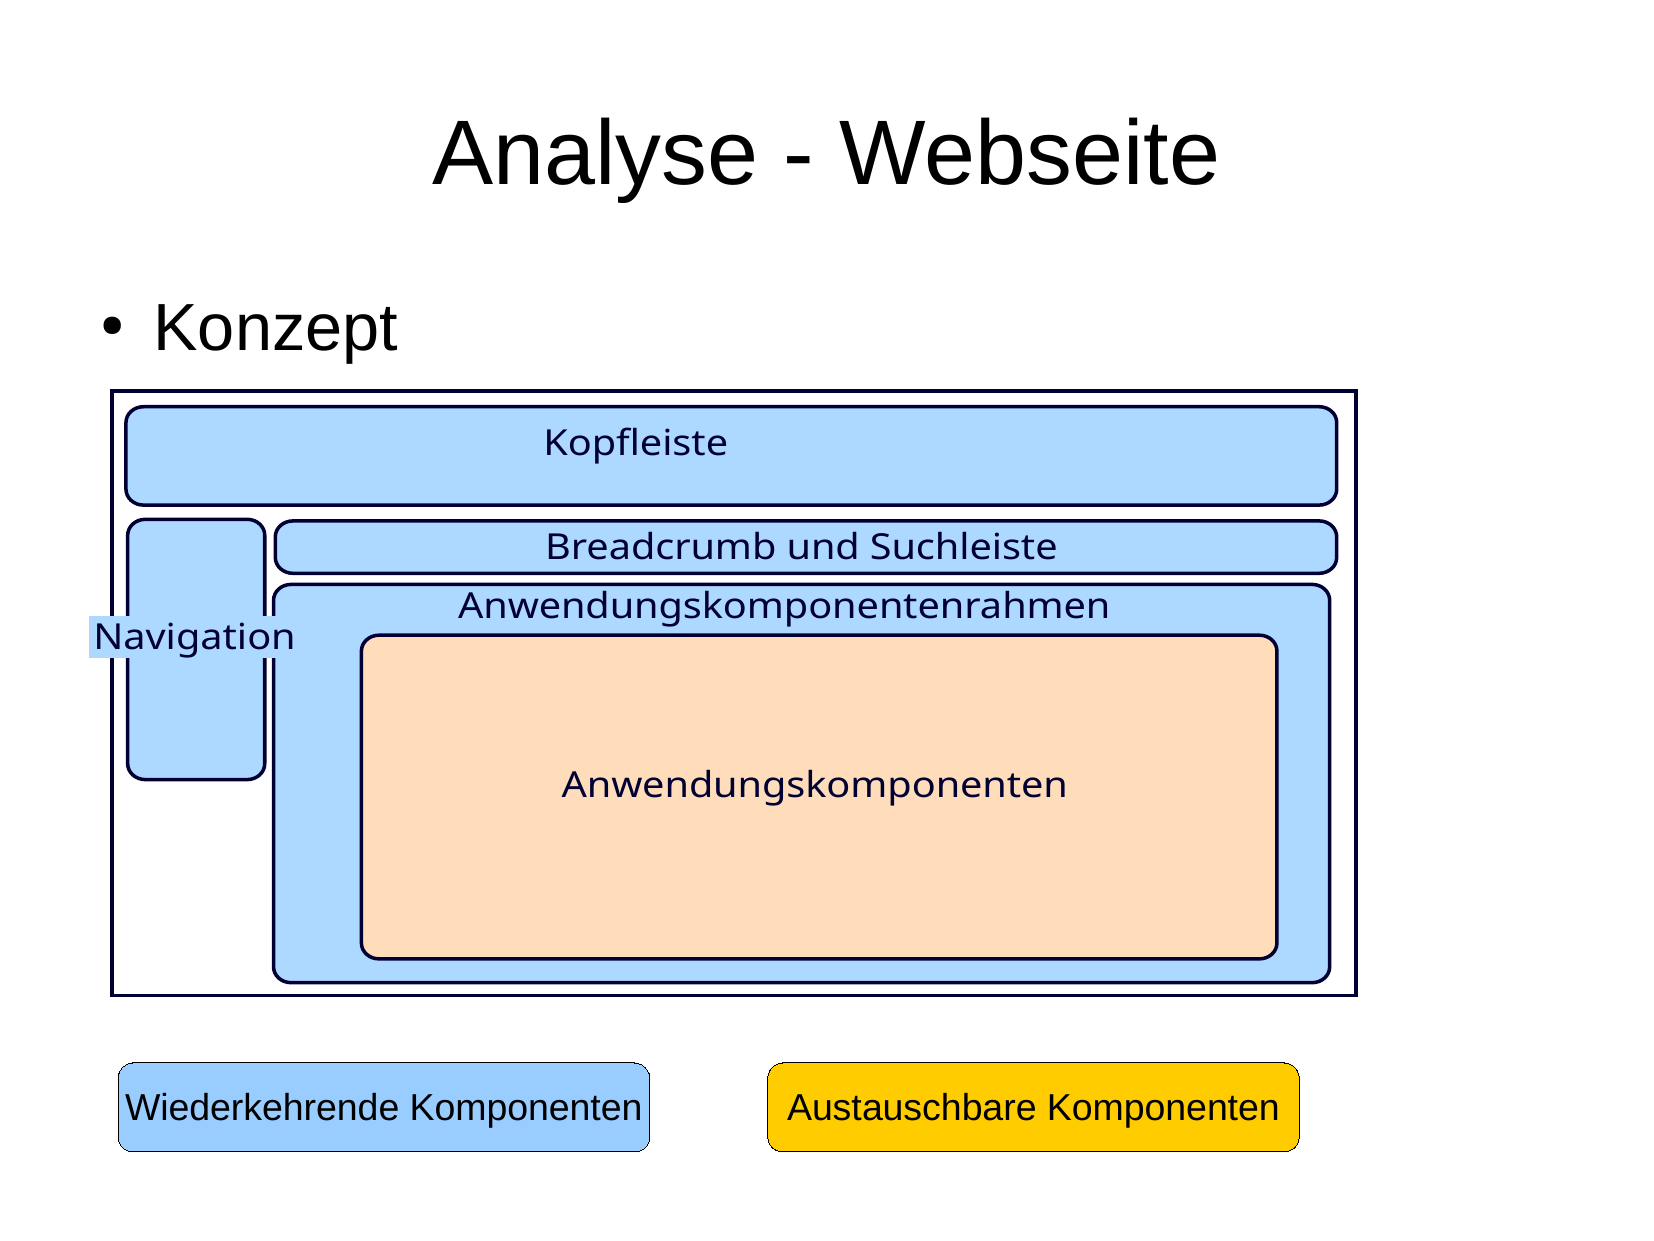

# Analyse - Webseite
Konzept
Wiederkehrende Komponenten
Austauschbare Komponenten